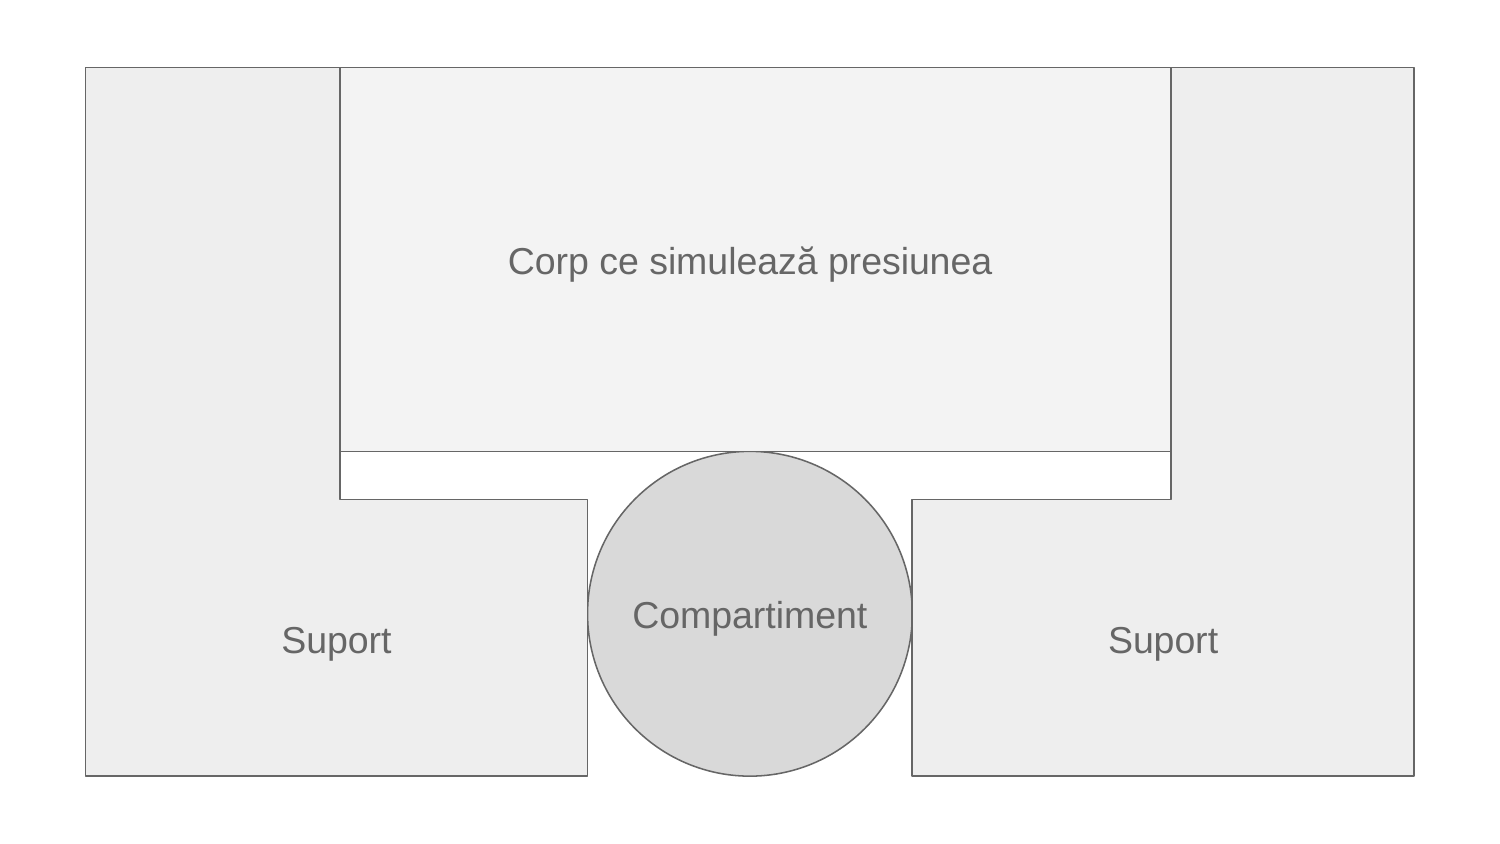

Corp ce simulează presiunea
Compartiment
Suport
Suport